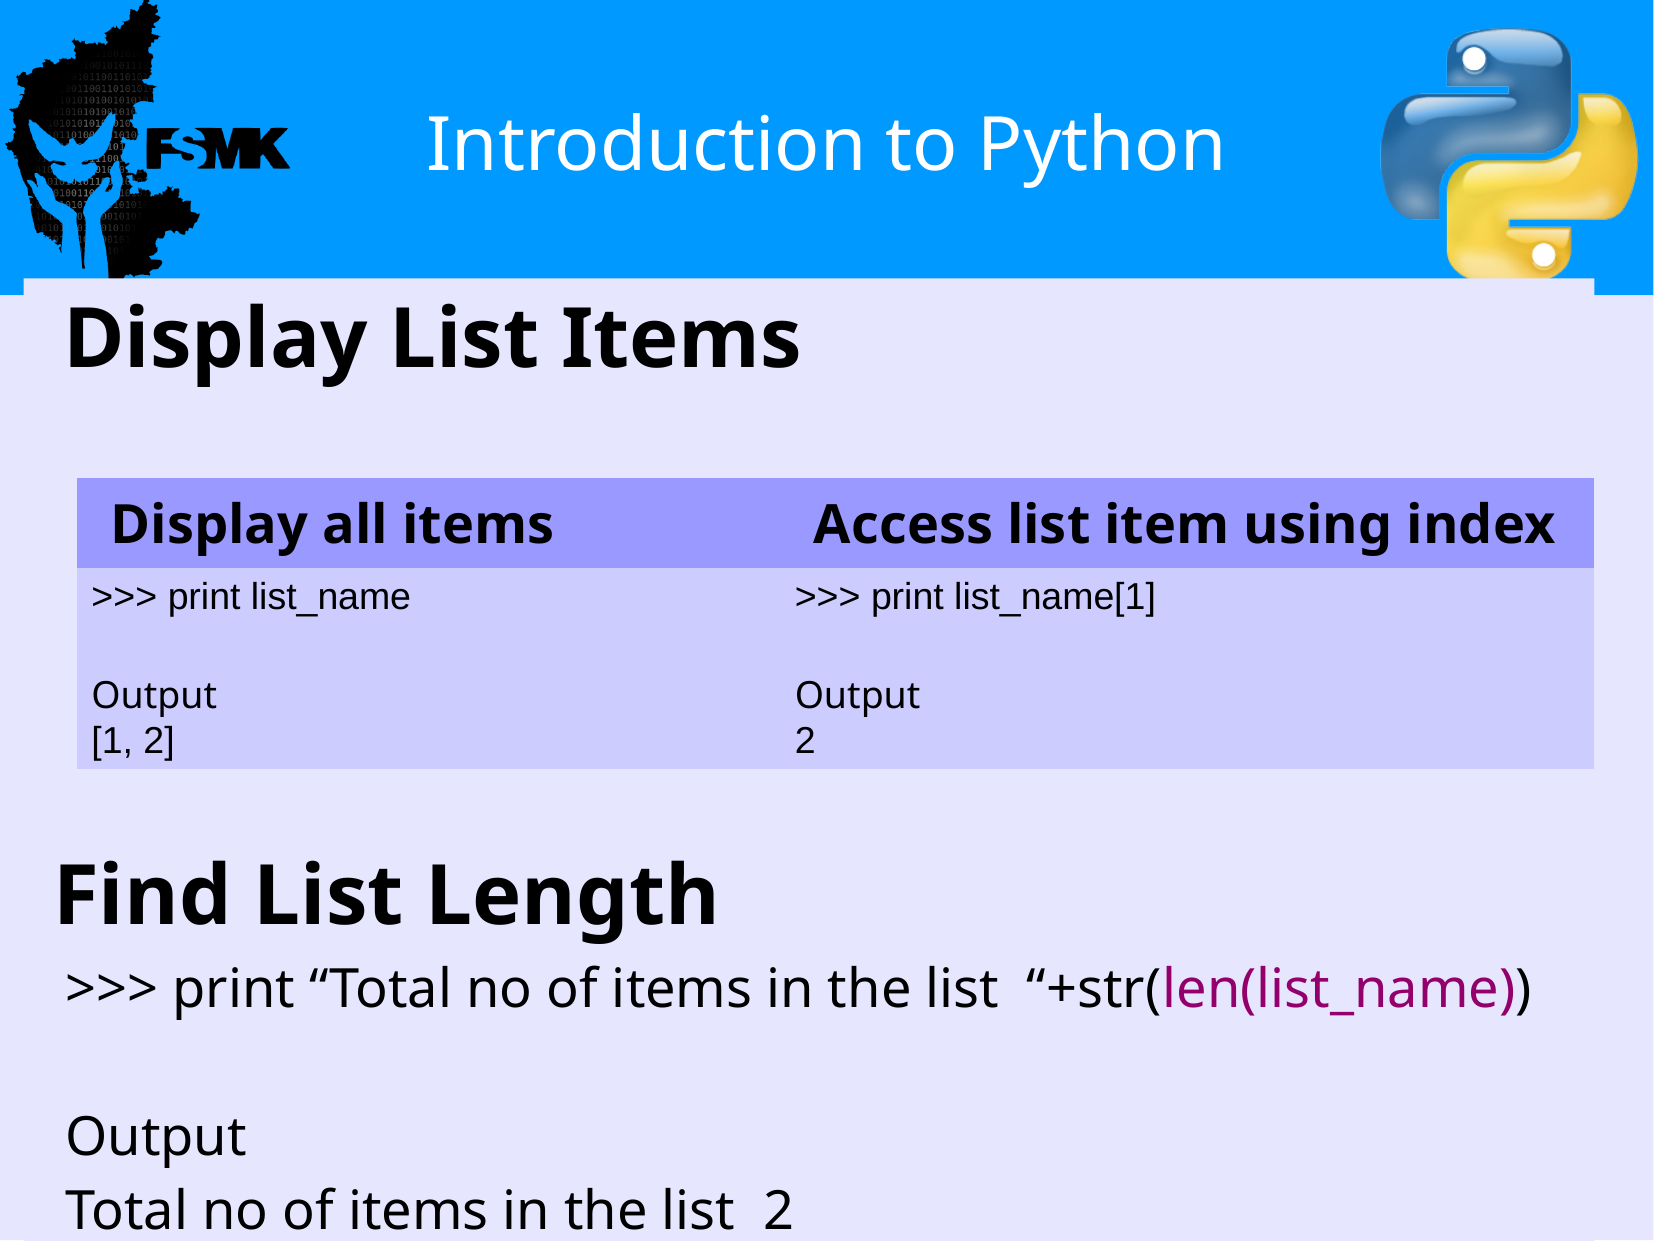

# Introduction to Python
Display List Items
Find List Length
 >>> print “Total no of items in the list “+str(len(list_name))
 Output
 Total no of items in the list 2
| Display all items | Access list item using index |
| --- | --- |
| >>> print list\_name Output [1, 2] | >>> print list\_name[1] Output 2 |